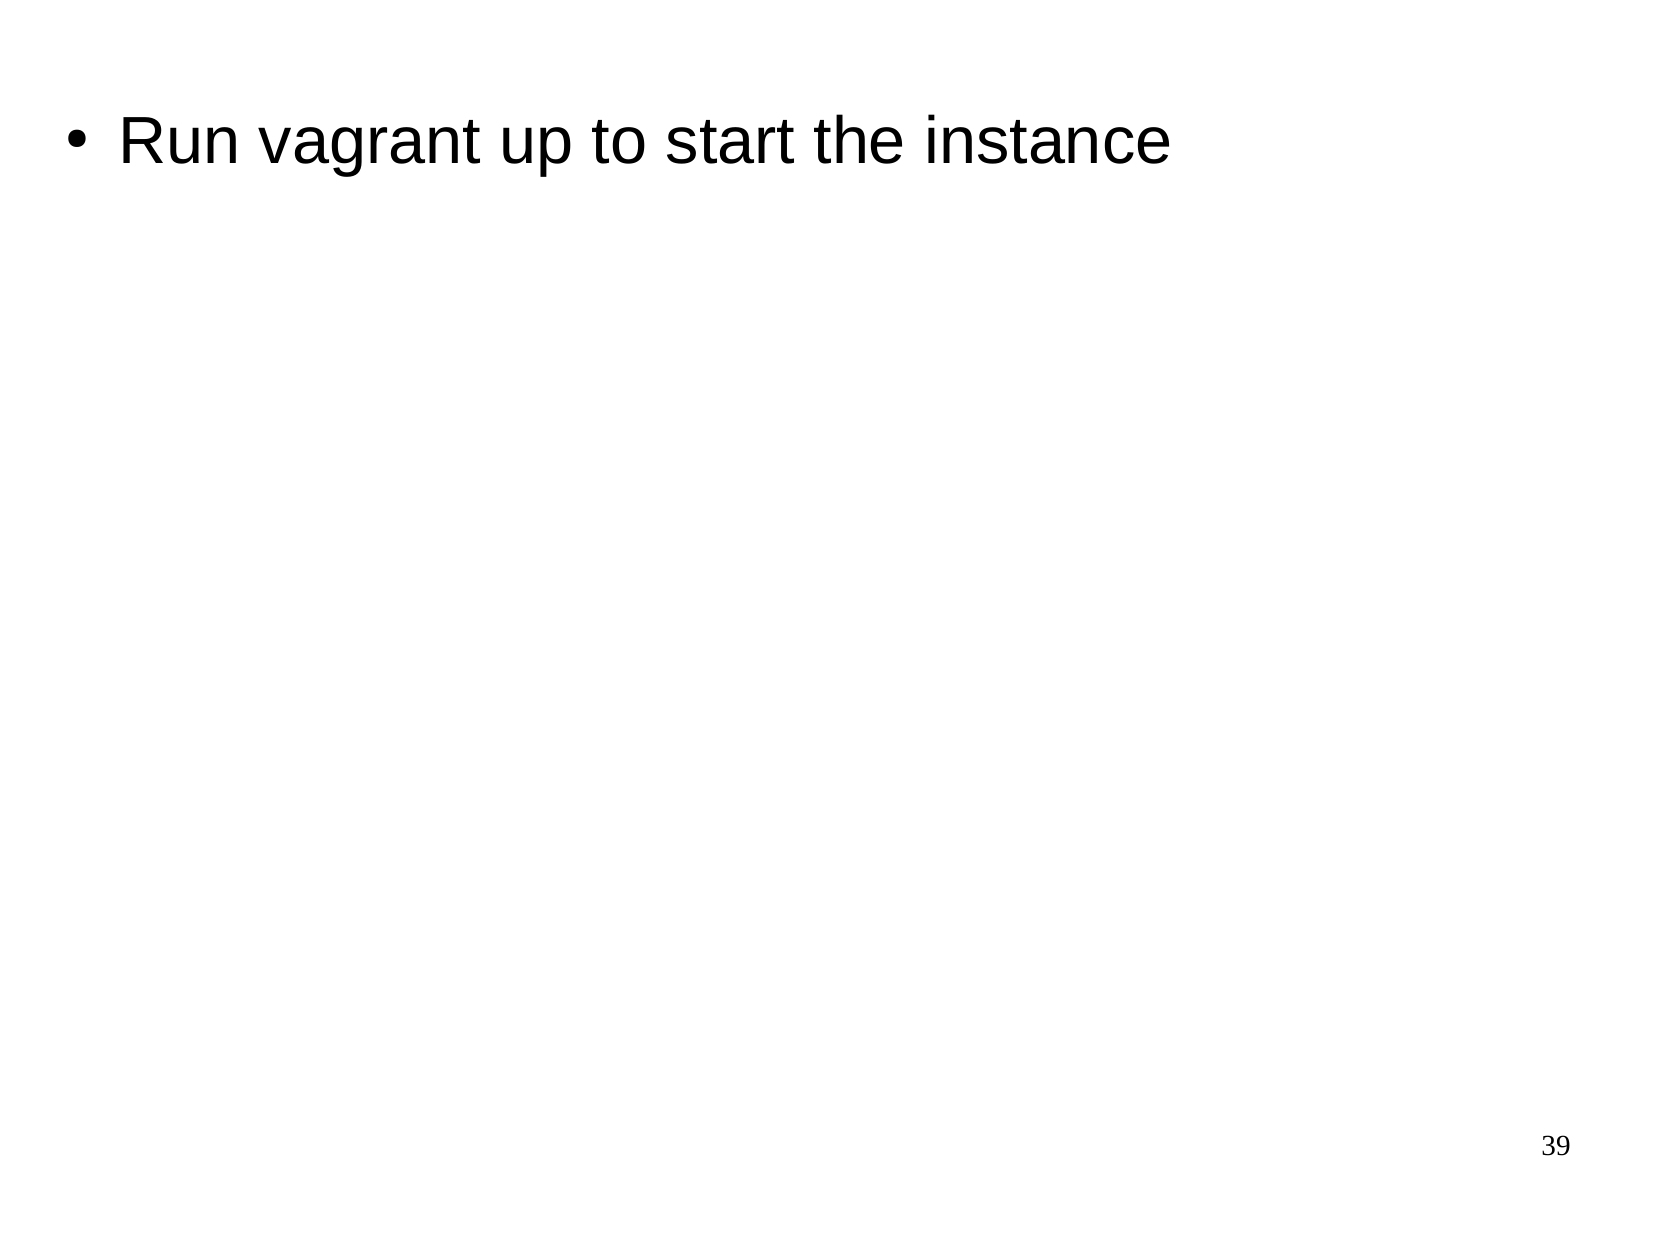

# Run vagrant up to start the instance
39